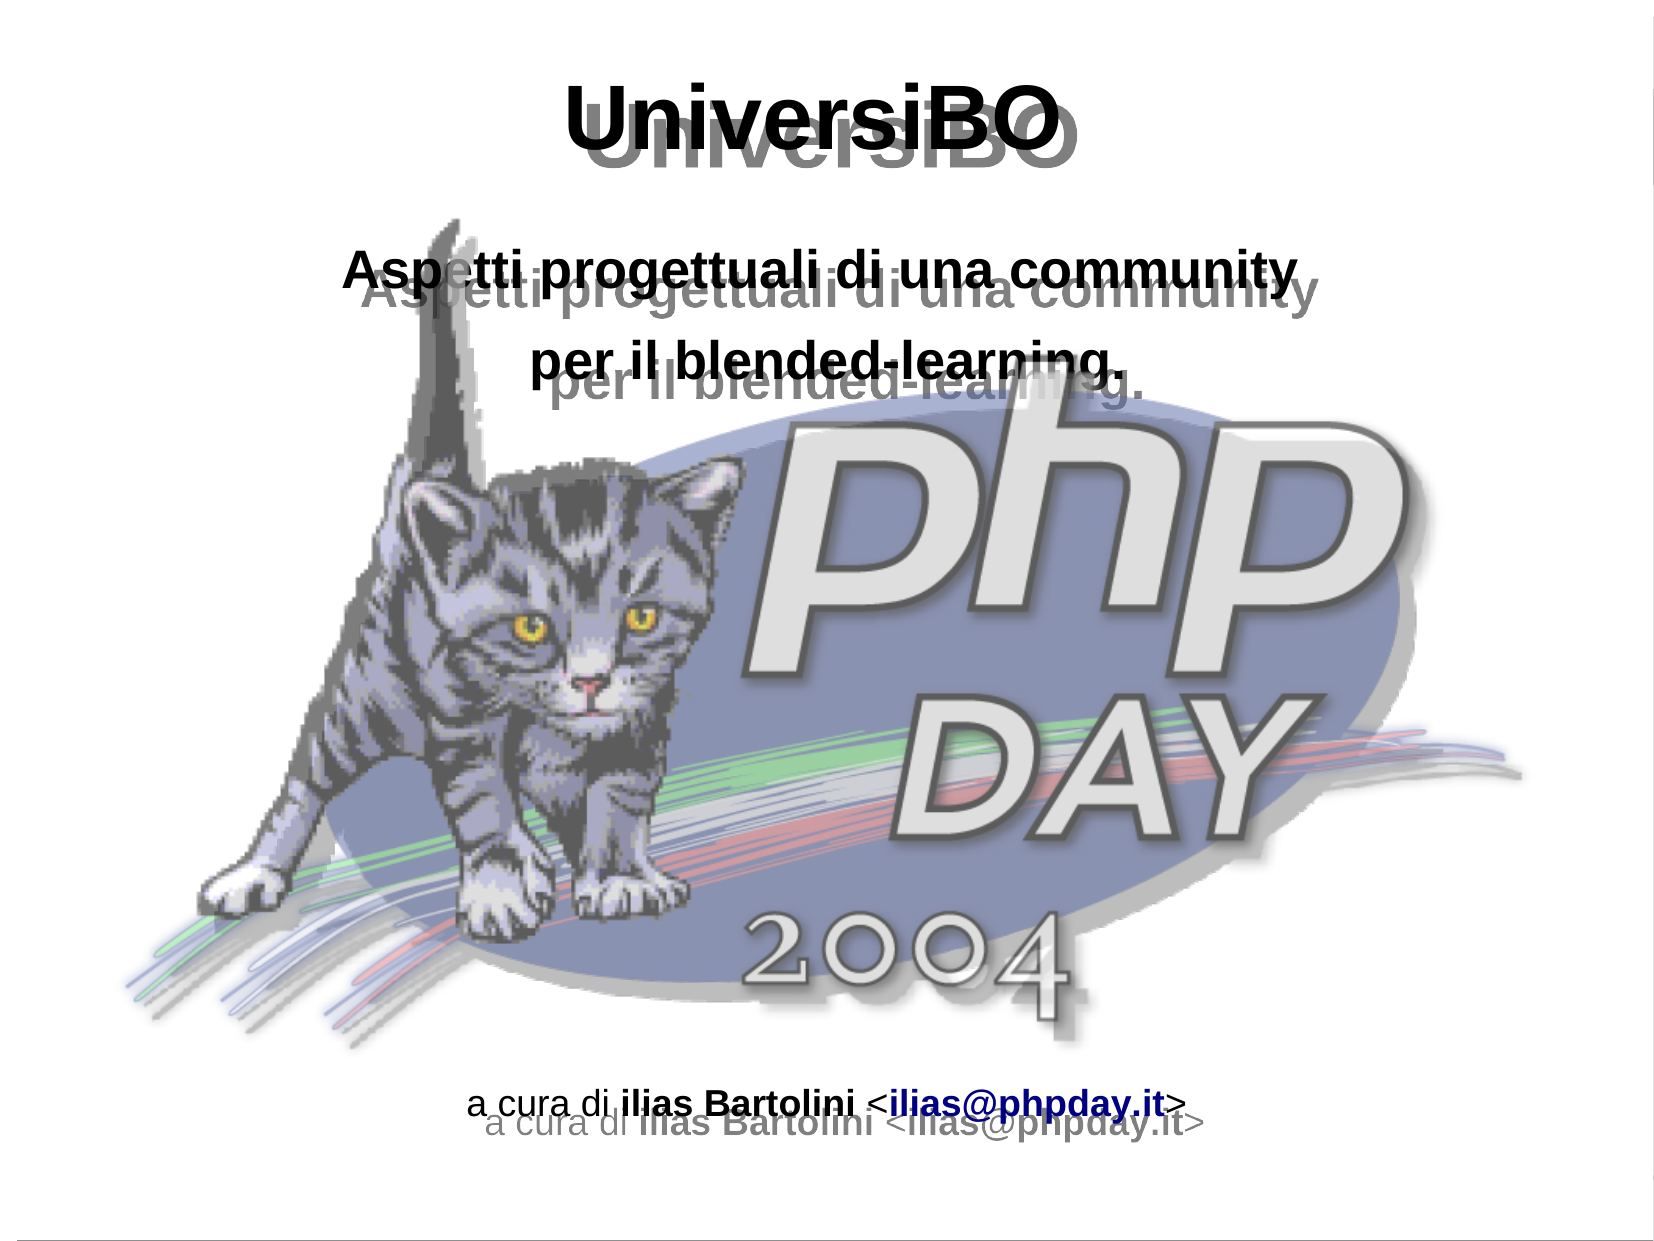

UniversiBO
Aspetti progettuali di una community
per il blended-learning.
a cura di ilias Bartolini <ilias@phpday.it>